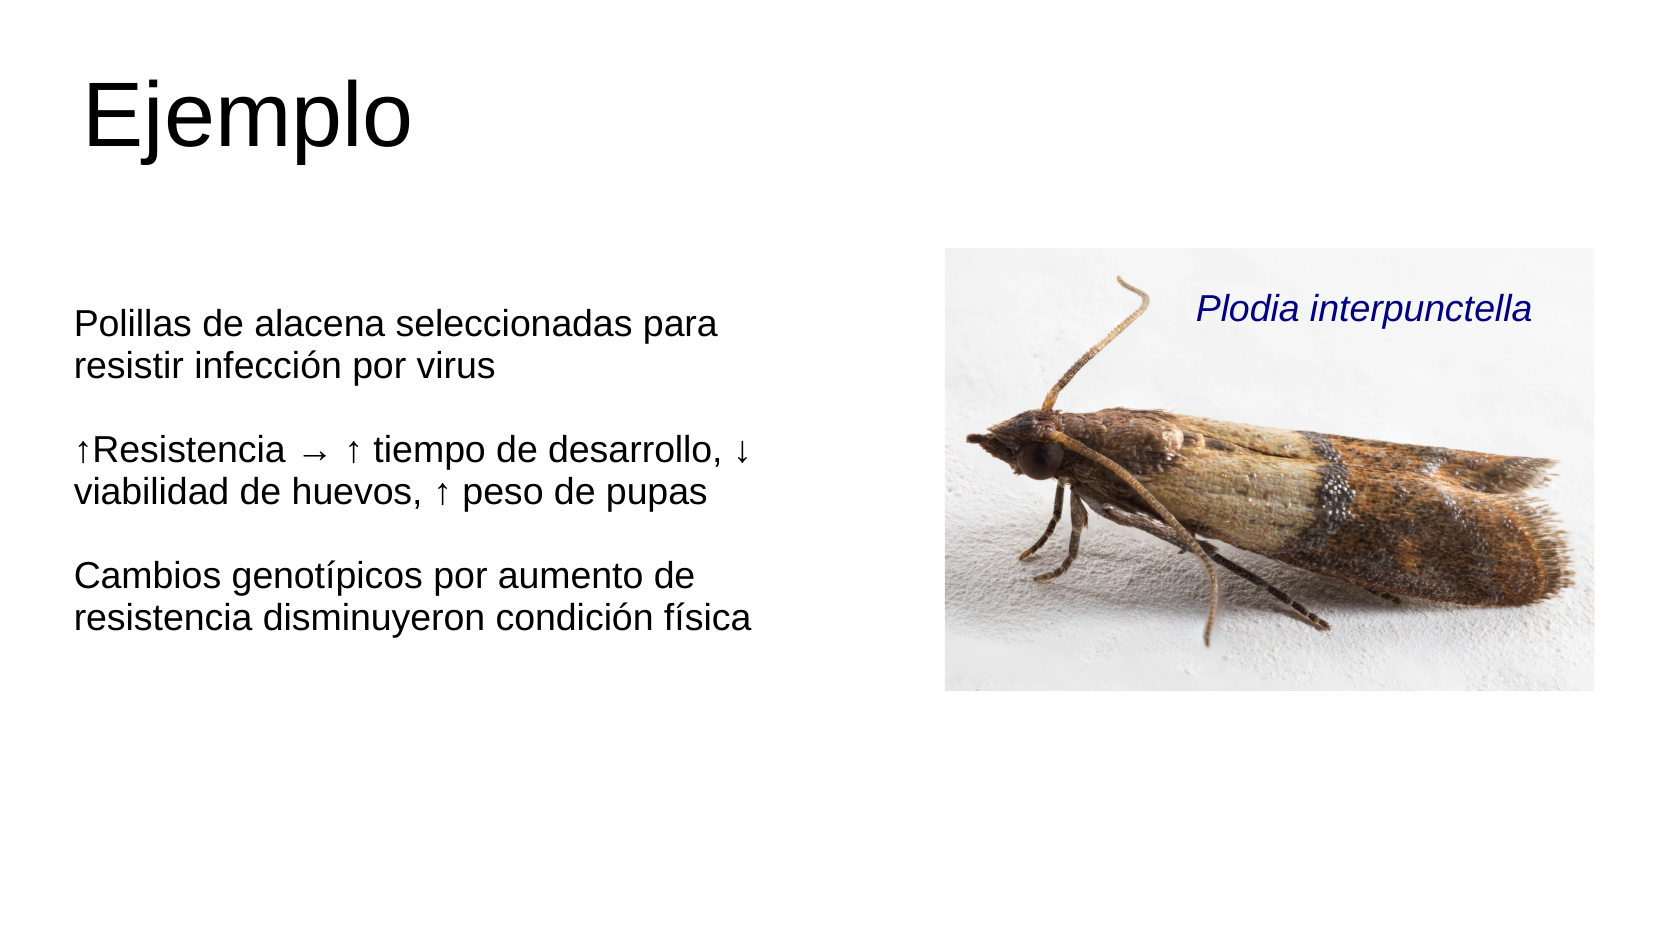

# Ejemplo
Plodia interpunctella
Polillas de alacena seleccionadas para resistir infección por virus
↑Resistencia → ↑ tiempo de desarrollo, ↓ viabilidad de huevos, ↑ peso de pupas
Cambios genotípicos por aumento de resistencia disminuyeron condición física